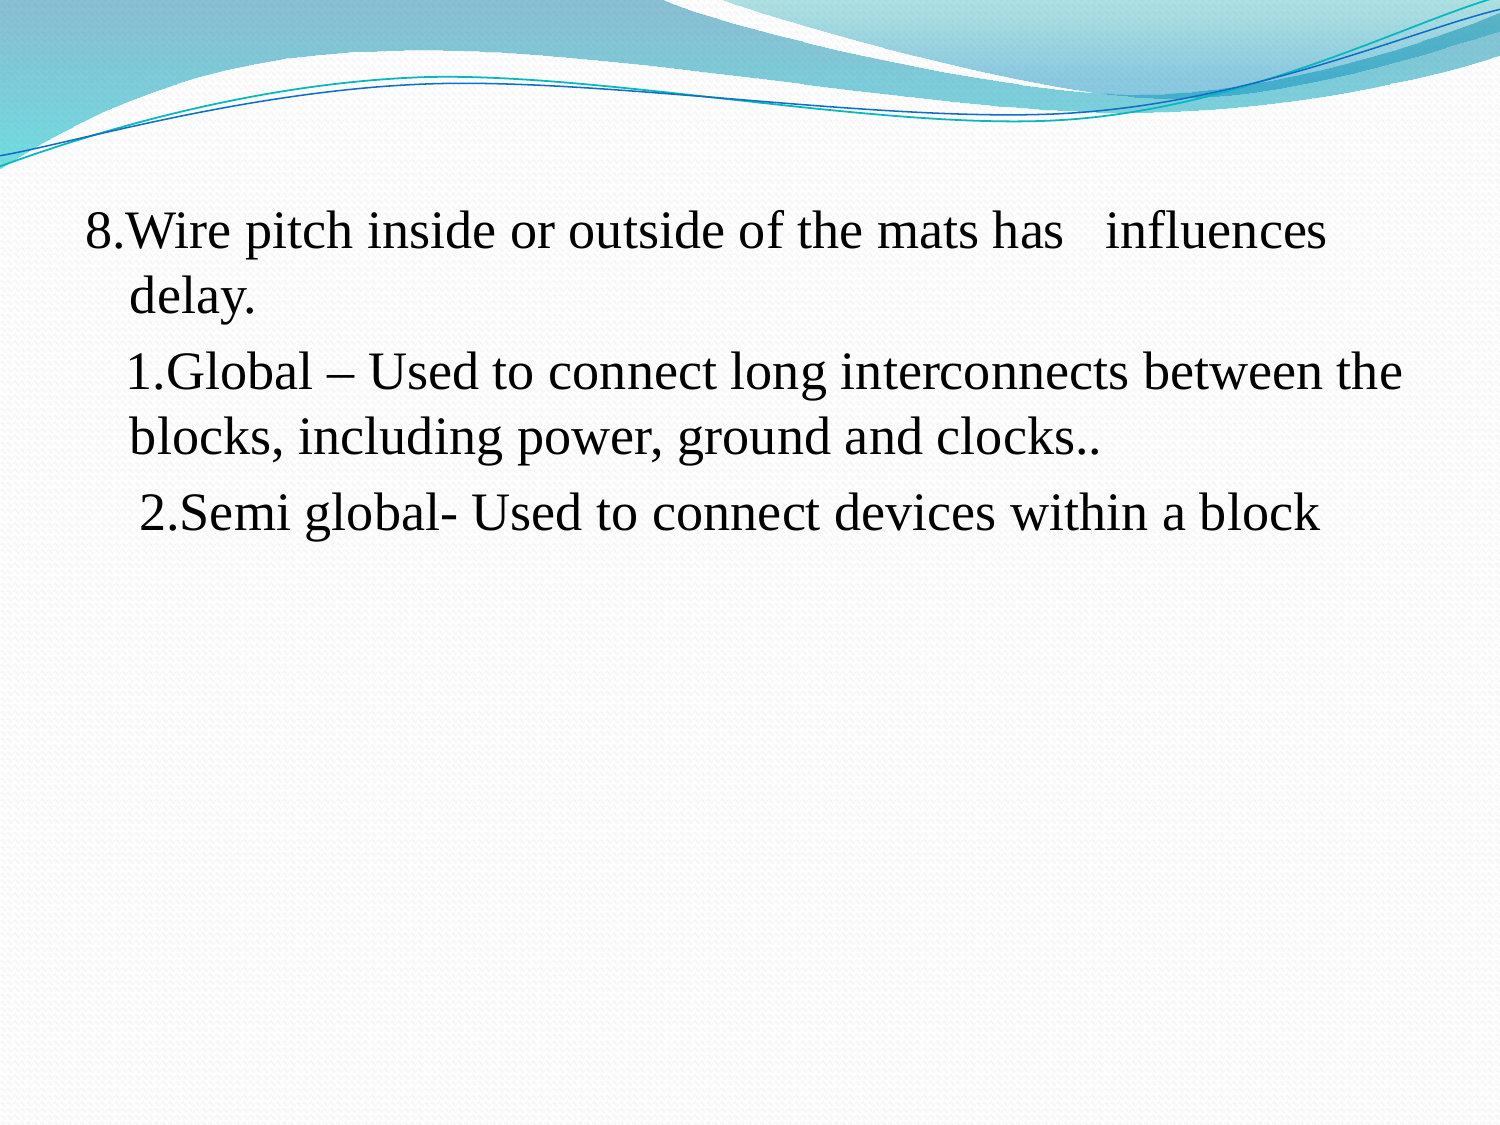

# 8.Wire pitch inside or outside of the mats has influences delay.
 1.Global – Used to connect long interconnects between the blocks, including power, ground and clocks..
 2.Semi global- Used to connect devices within a block